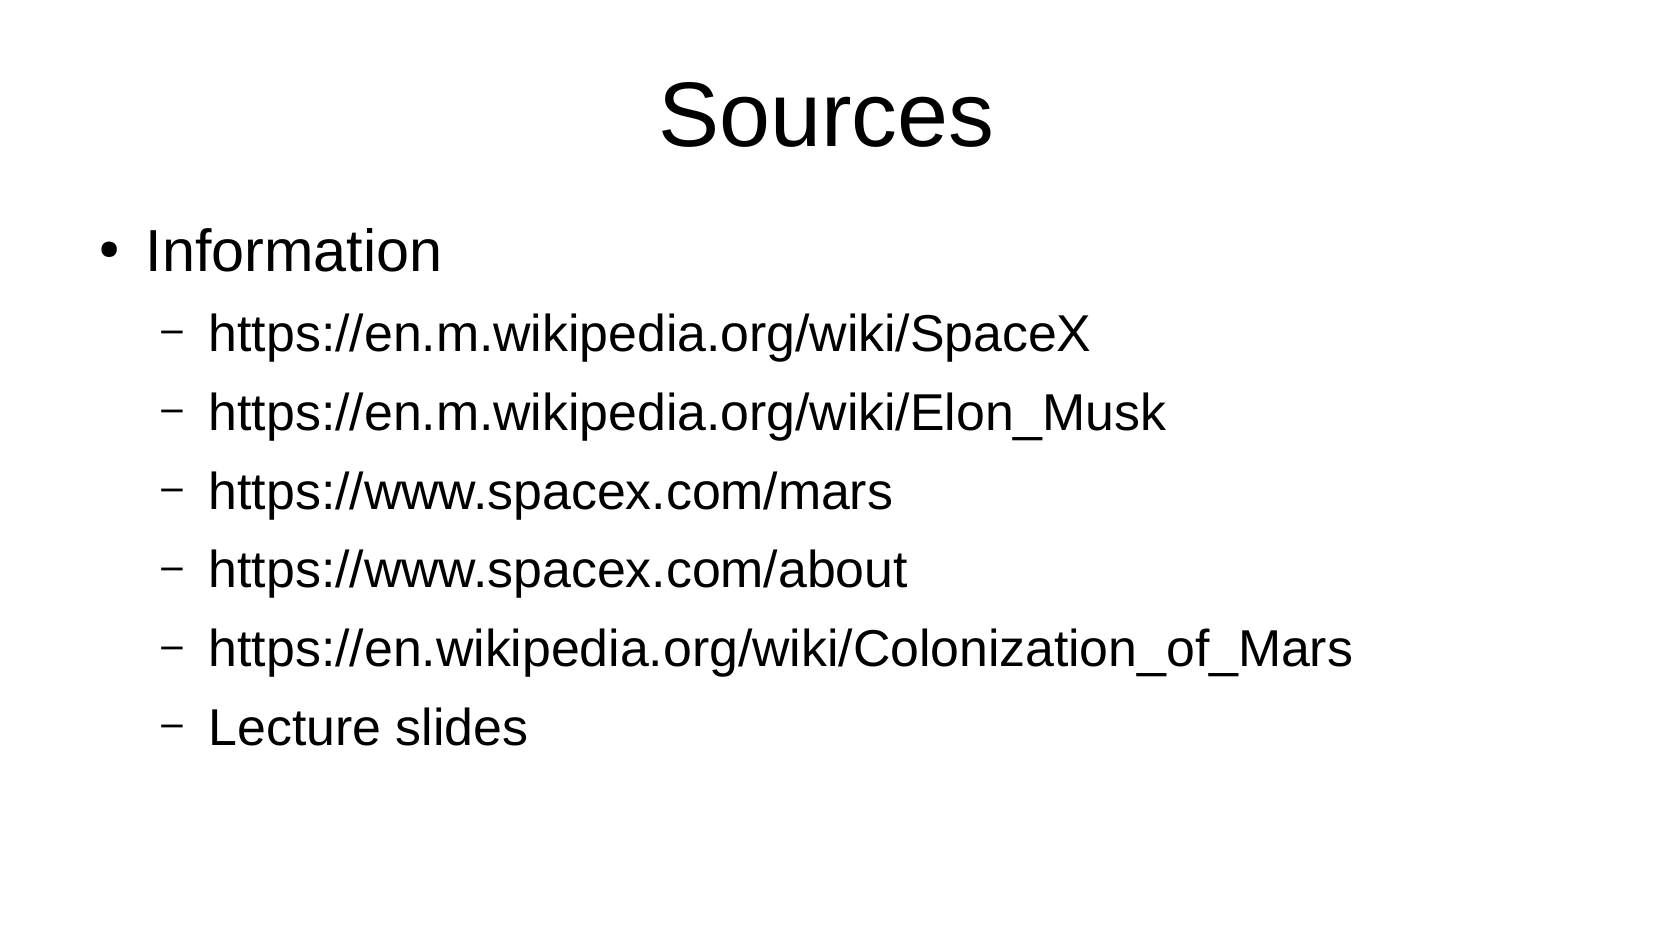

# Sources
Information
https://en.m.wikipedia.org/wiki/SpaceX
https://en.m.wikipedia.org/wiki/Elon_Musk
https://www.spacex.com/mars
https://www.spacex.com/about
https://en.wikipedia.org/wiki/Colonization_of_Mars
Lecture slides